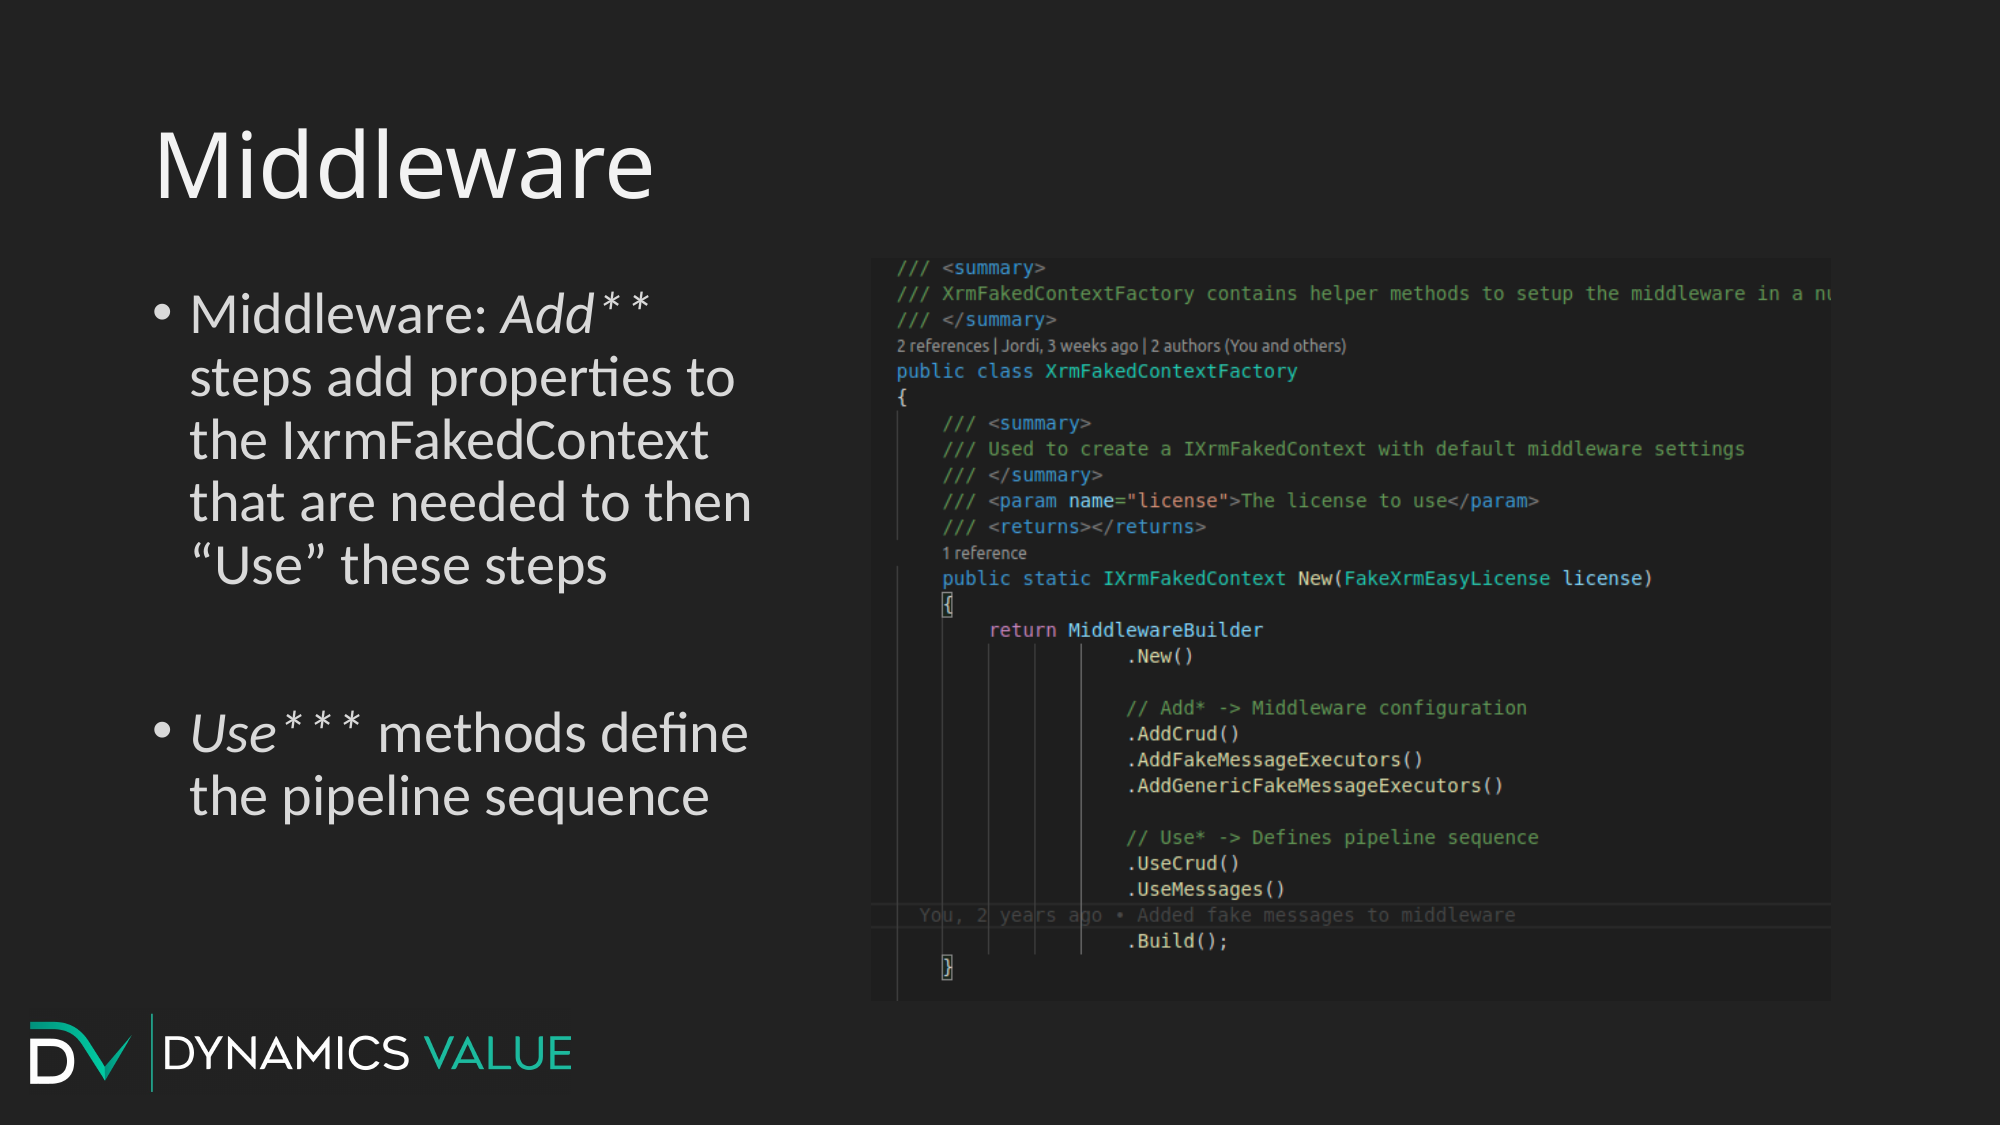

Middleware
Middleware: Add** steps add properties to the IxrmFakedContext that are needed to then “Use” these steps
Use*** methods define the pipeline sequence